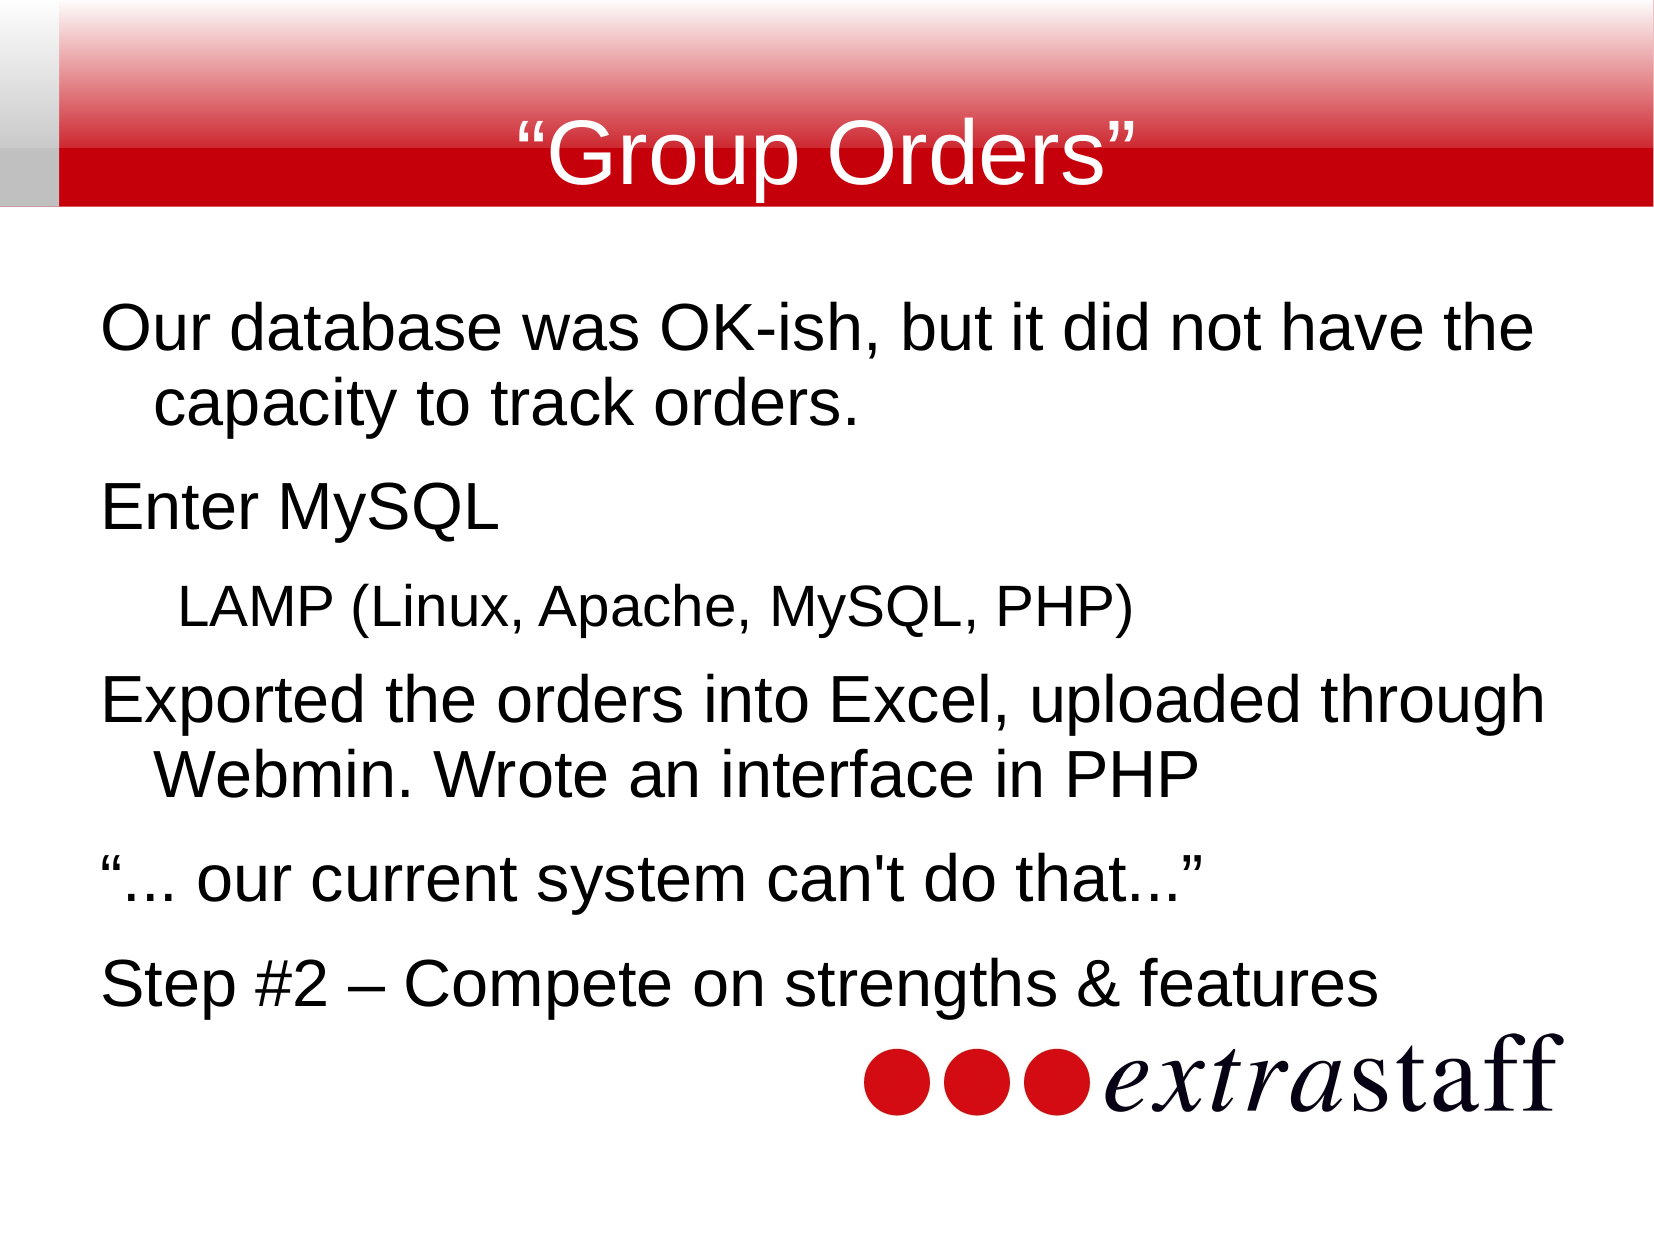

# “Group Orders”
Our database was OK-ish, but it did not have the capacity to track orders.
Enter MySQL
LAMP (Linux, Apache, MySQL, PHP)
Exported the orders into Excel, uploaded through Webmin. Wrote an interface in PHP
“... our current system can't do that...”
Step #2 – Compete on strengths & features